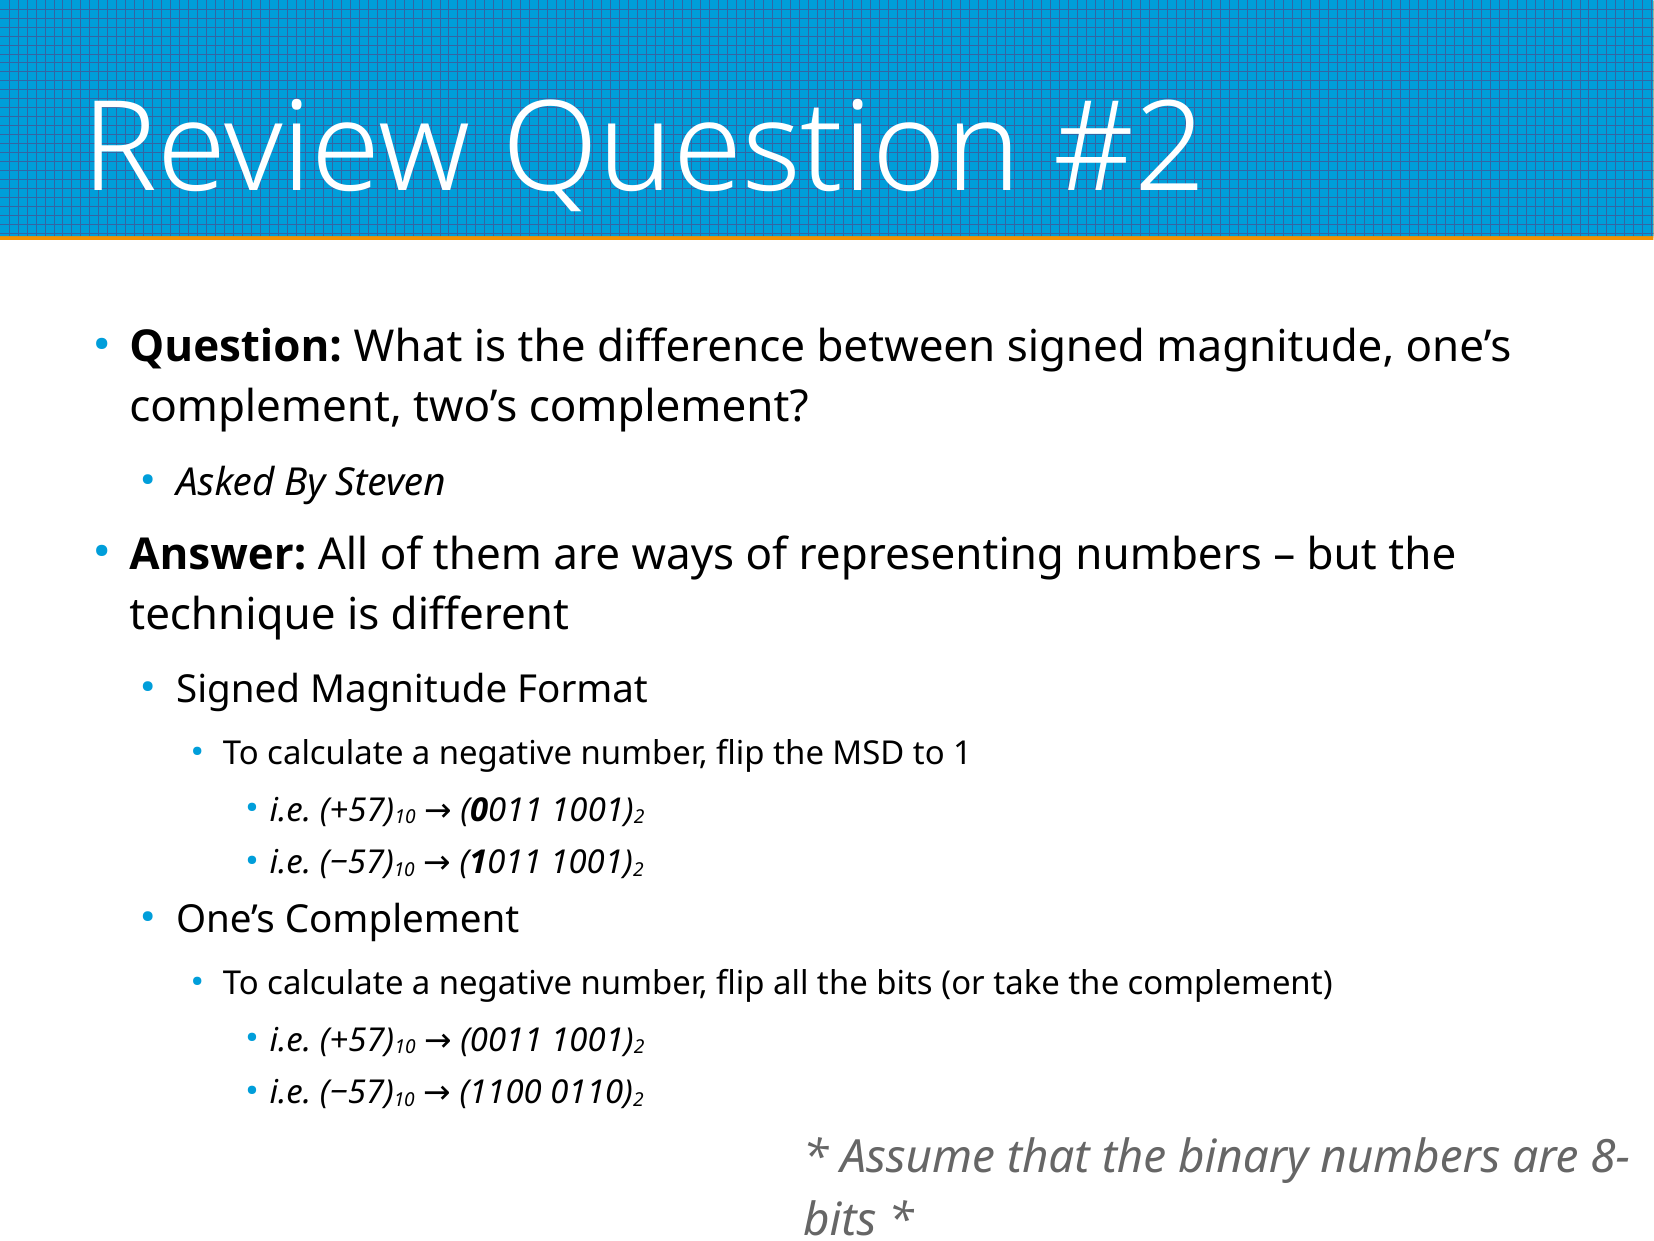

# Review Question #2
Question: What is the difference between signed magnitude, one’s complement, two’s complement?
Asked By Steven
Answer: All of them are ways of representing numbers – but the technique is different
Signed Magnitude Format
To calculate a negative number, flip the MSD to 1
i.e. (+57)10 → (0011 1001)2
i.e. (‒57)10 → (1011 1001)2
One’s Complement
To calculate a negative number, flip all the bits (or take the complement)
i.e. (+57)10 → (0011 1001)2
i.e. (‒57)10 → (1100 0110)2
* Assume that the binary numbers are 8-bits *